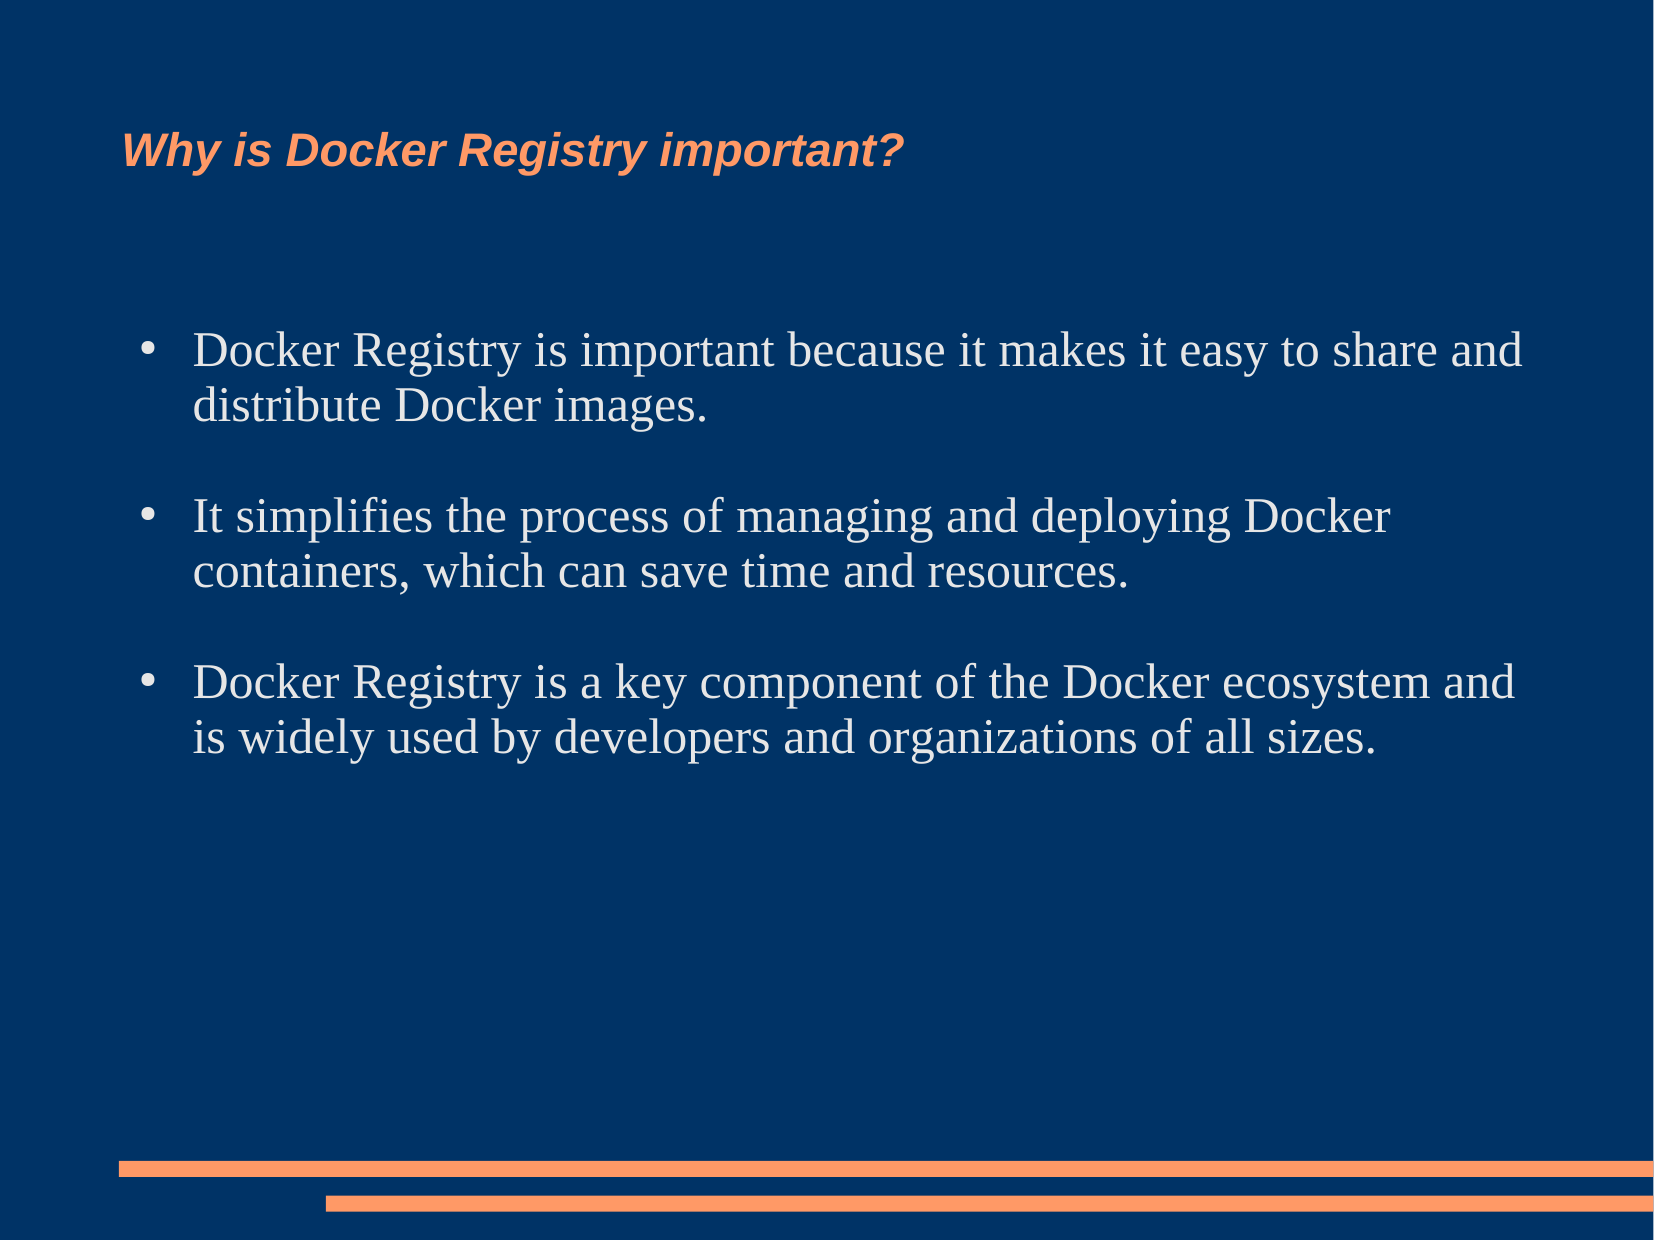

# Why is Docker Registry important?
Docker Registry is important because it makes it easy to share and distribute Docker images.
It simplifies the process of managing and deploying Docker containers, which can save time and resources.
Docker Registry is a key component of the Docker ecosystem and is widely used by developers and organizations of all sizes.